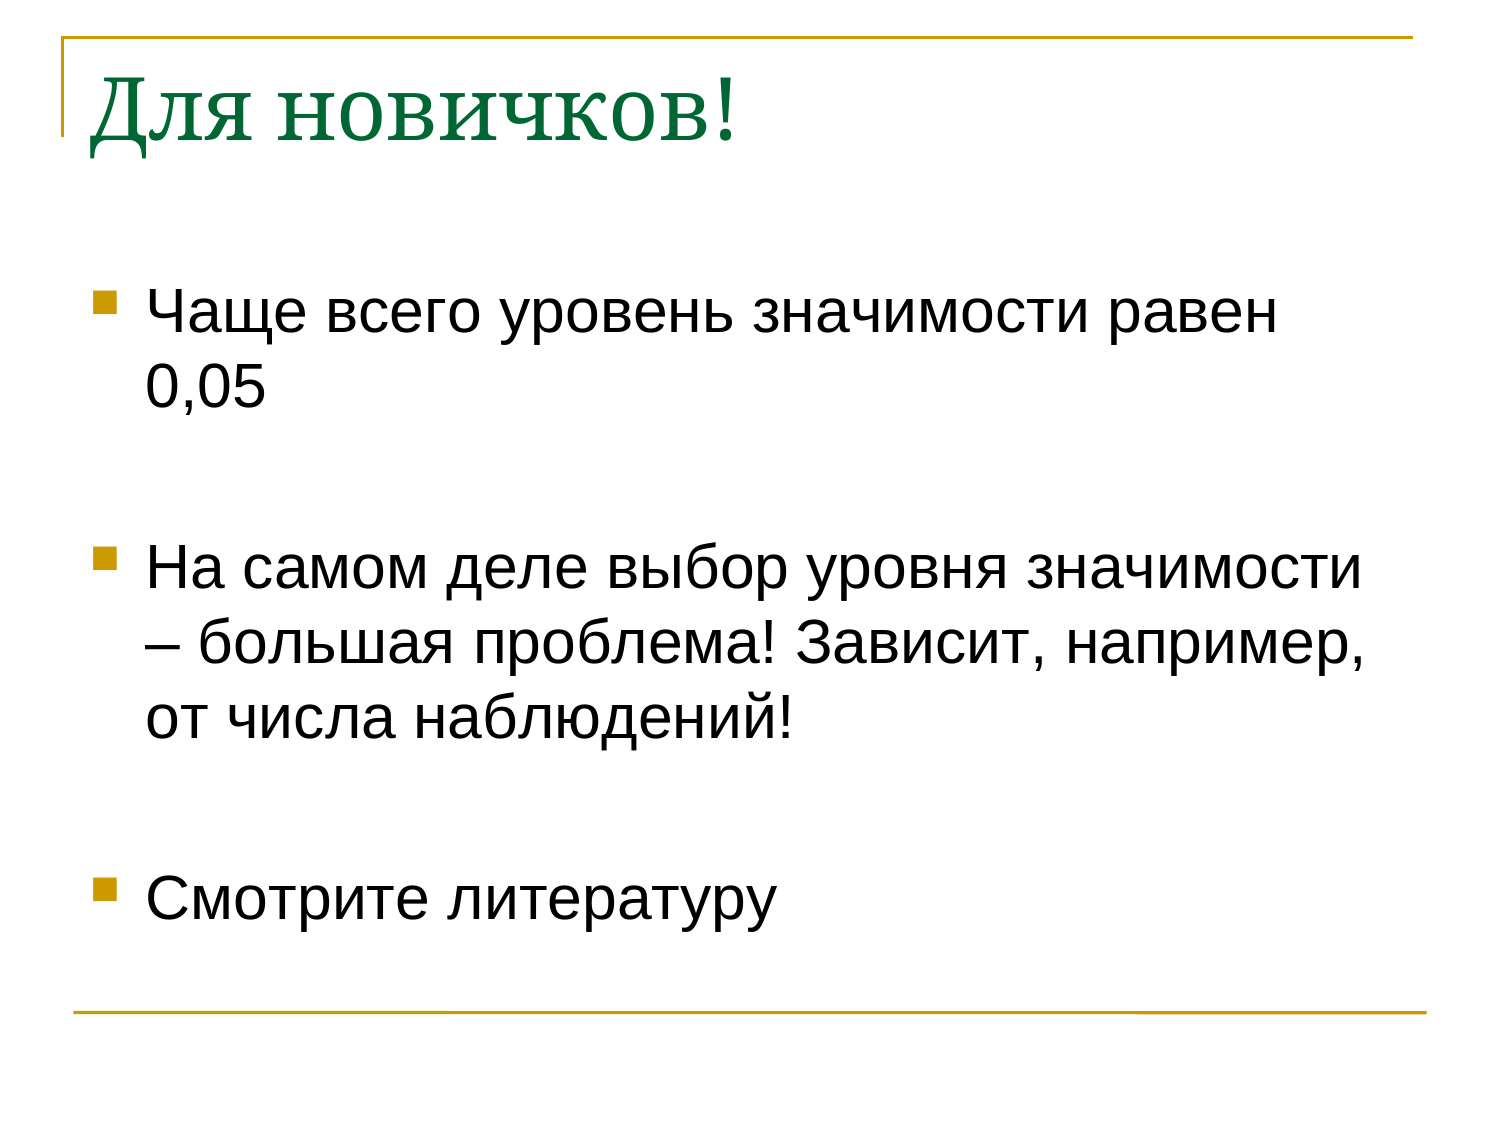

# Для новичков!
Чаще всего уровень значимости равен 0,05
На самом деле выбор уровня значимости – большая проблема! Зависит, например, от числа наблюдений!
Смотрите литературу